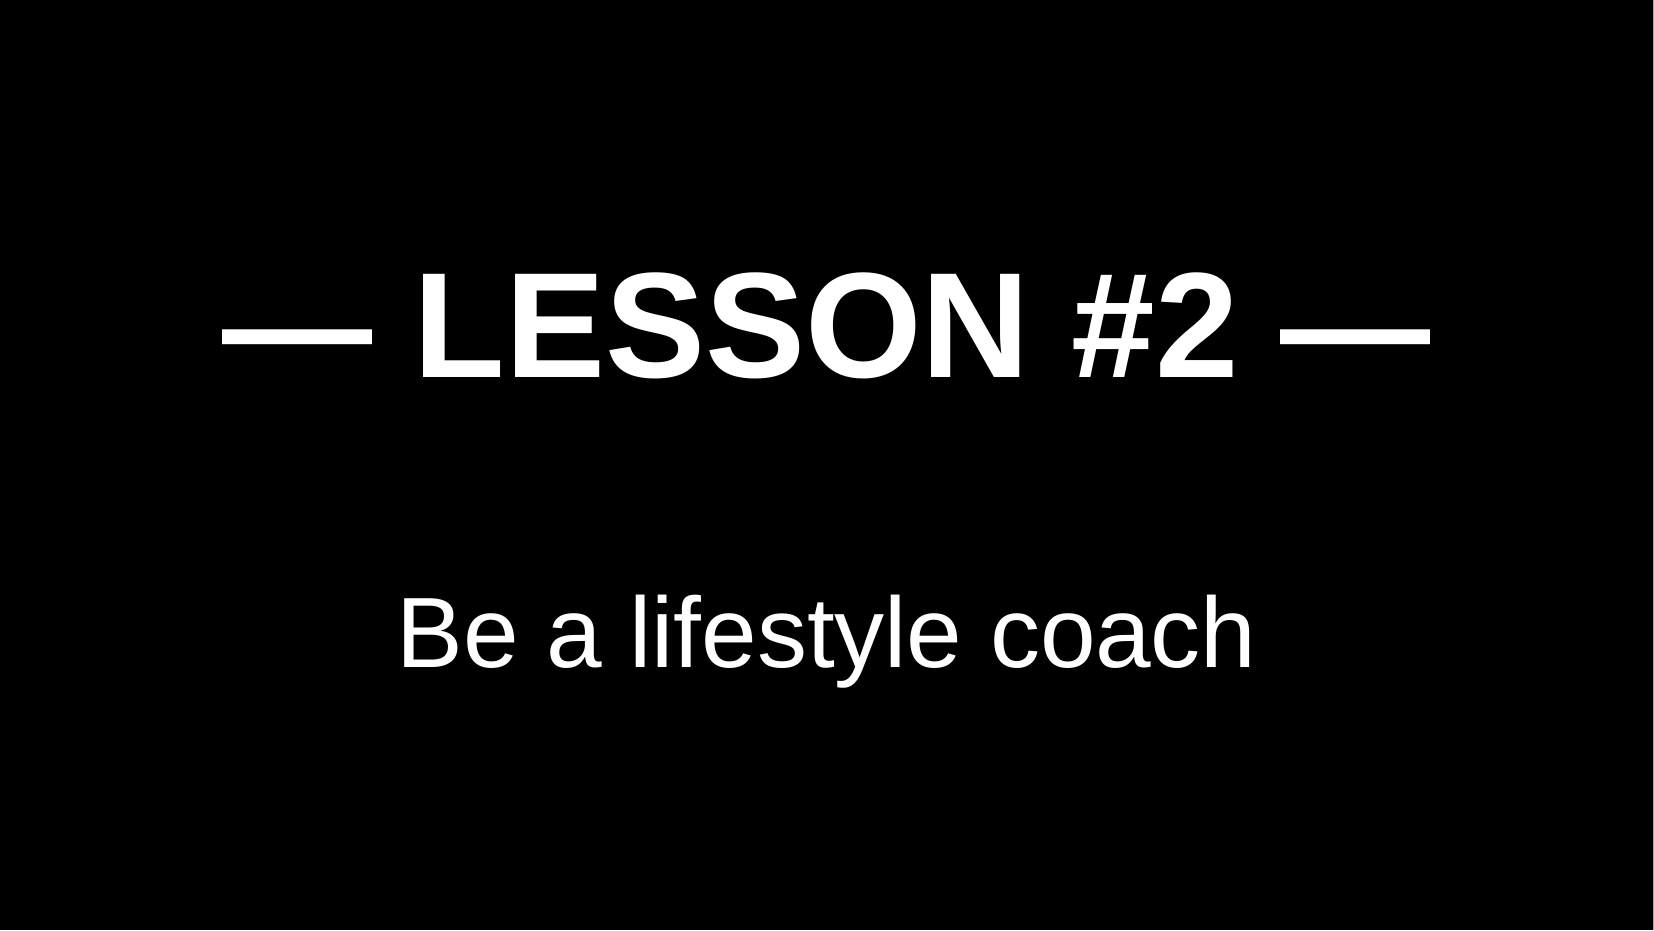

# — LESSON #2 —
Be a lifestyle coach